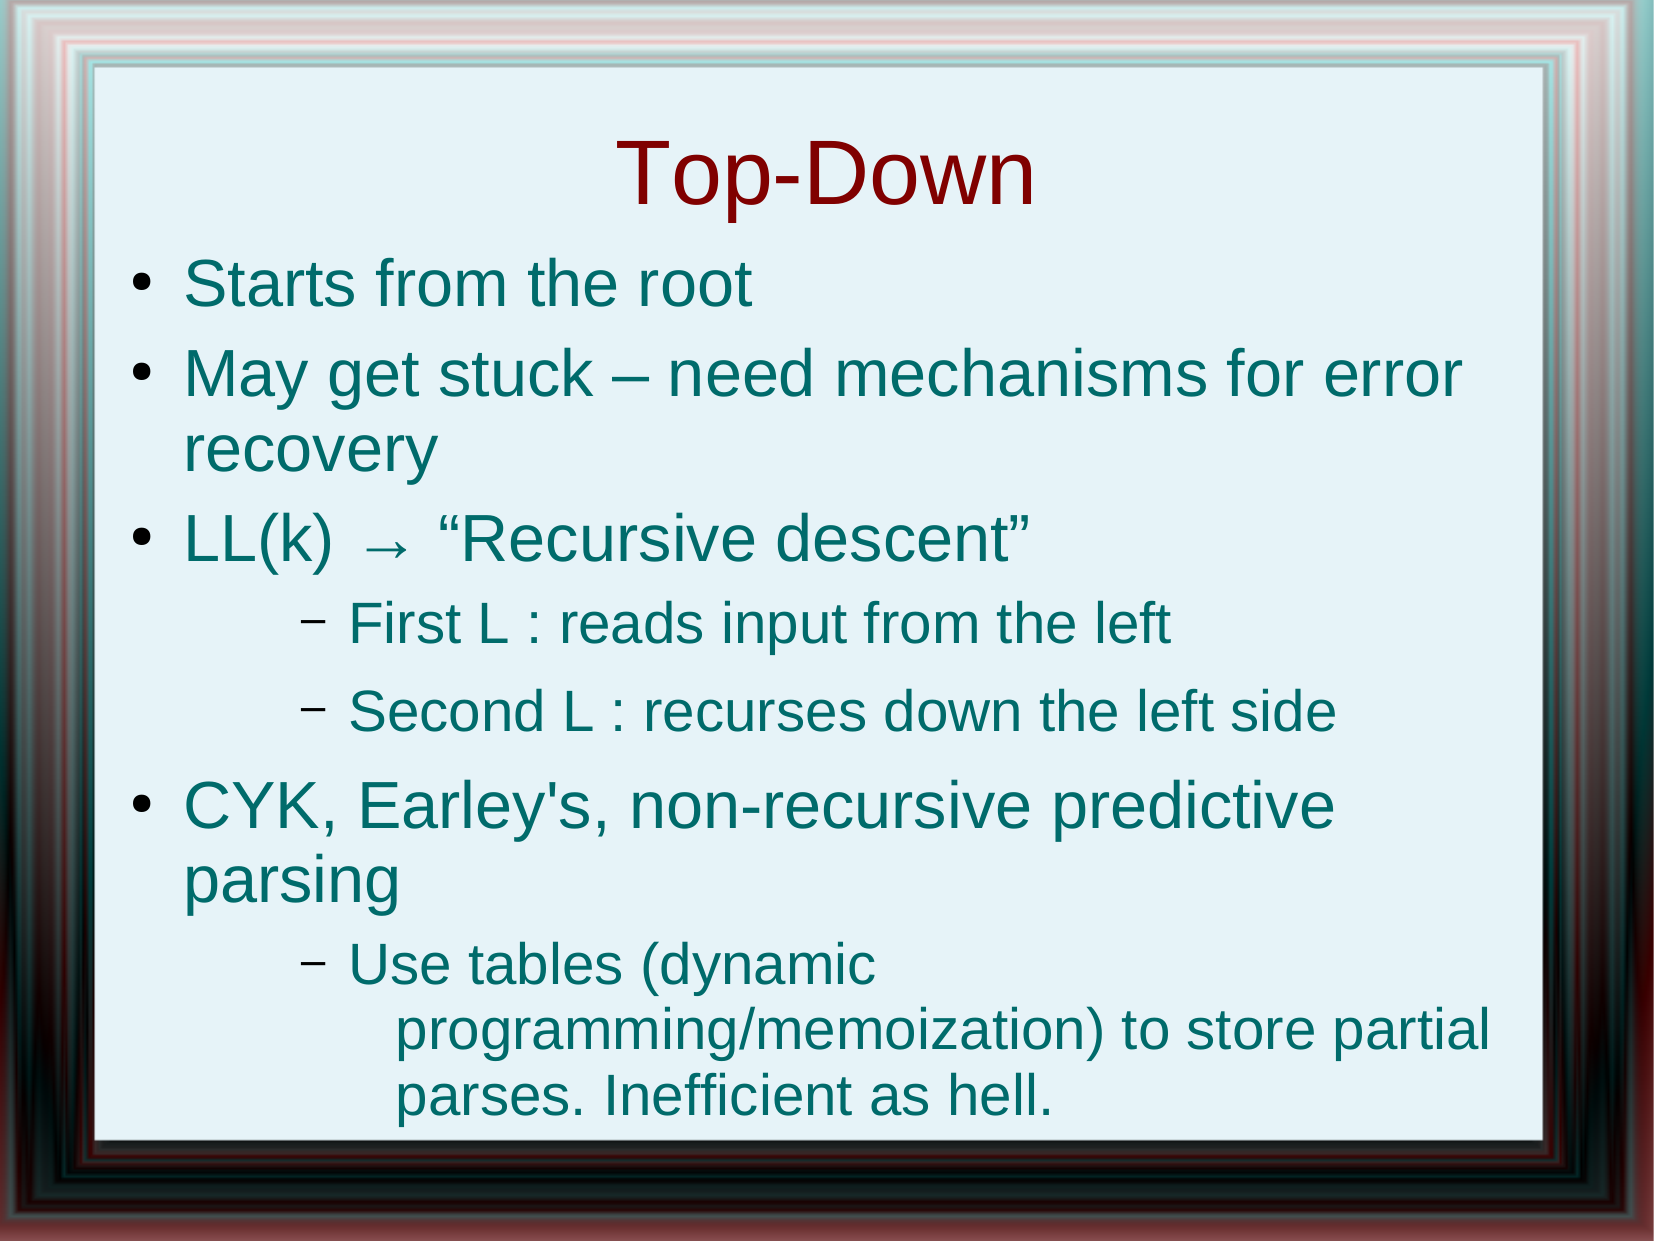

# Top-Down
Starts from the root
May get stuck – need mechanisms for error recovery
LL(k) → “Recursive descent”
First L : reads input from the left
Second L : recurses down the left side
CYK, Earley's, non-recursive predictive parsing
Use tables (dynamic programming/memoization) to store partial parses. Inefficient as hell.